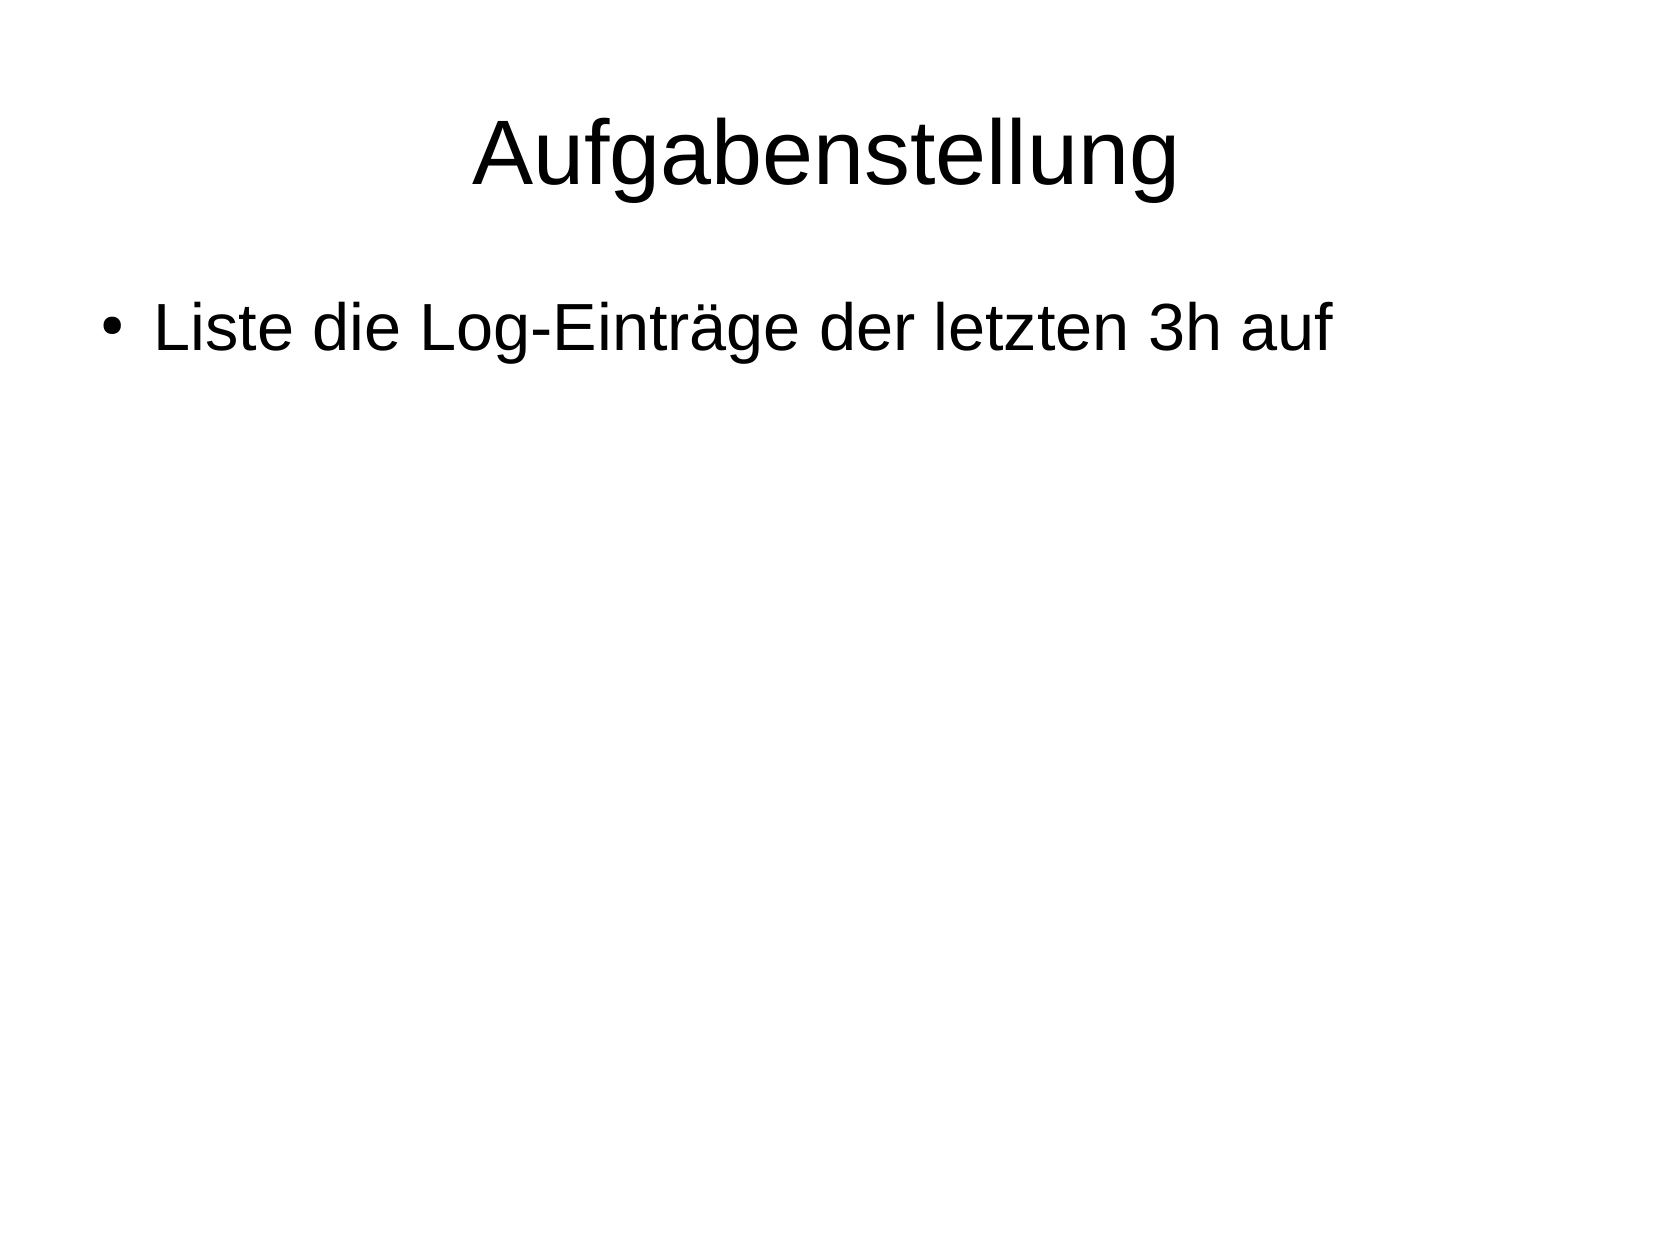

# Aufgabenstellung
Liste die Log-Einträge der letzten 3h auf